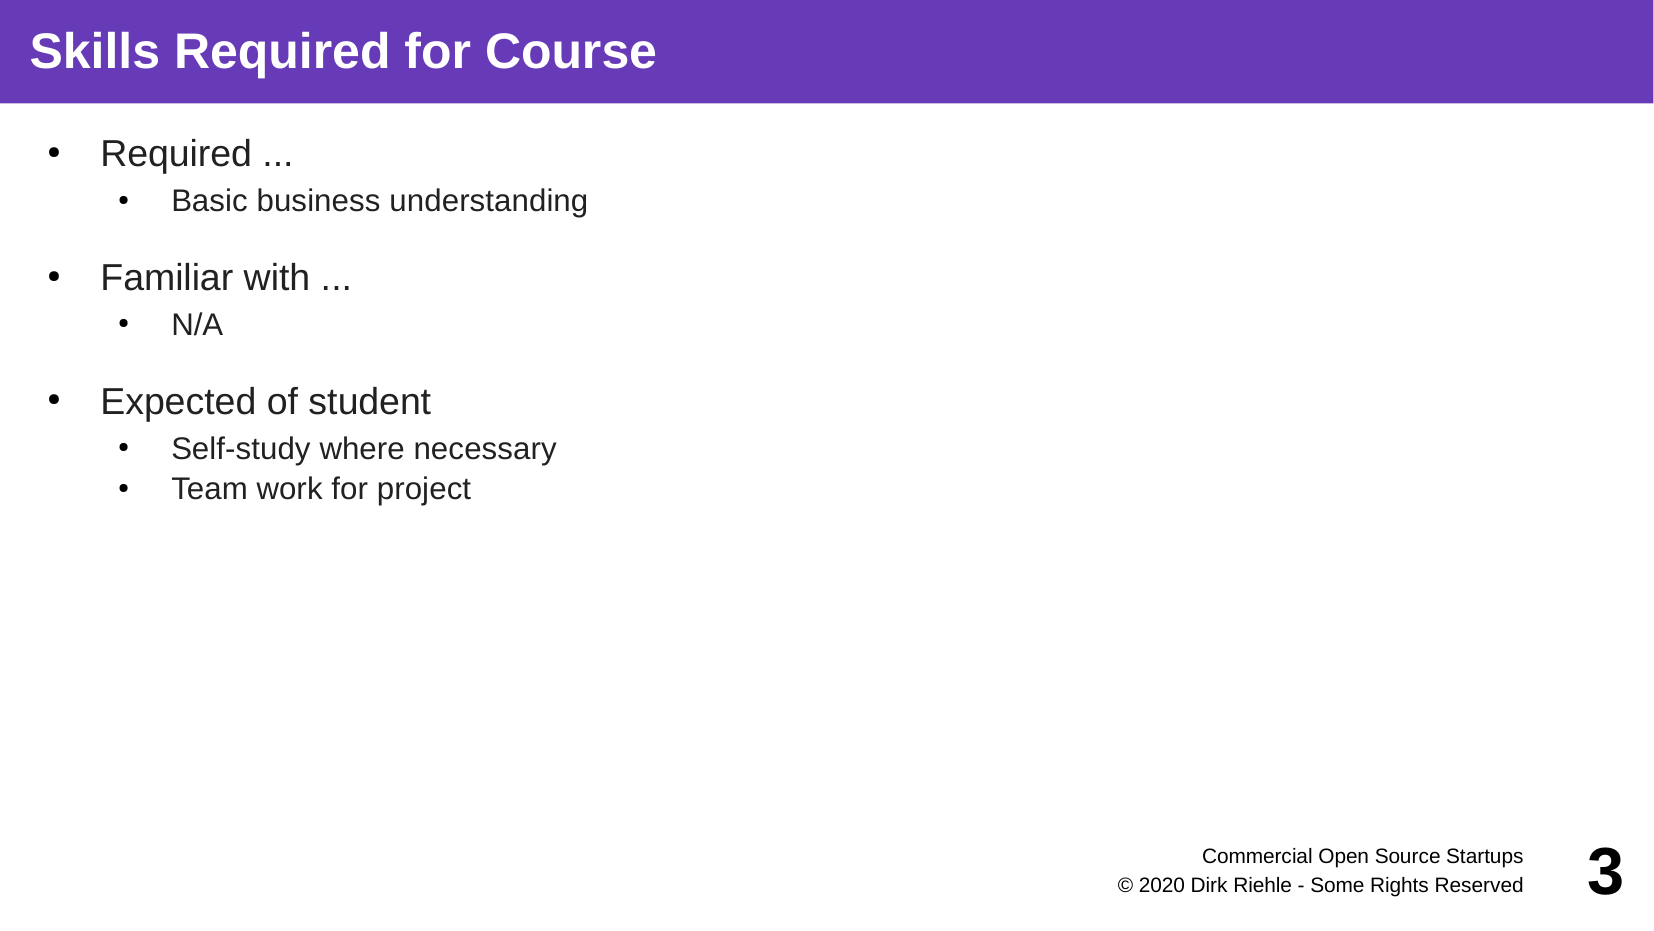

# Skills Required for Course
Required ...
Basic business understanding
Familiar with ...
N/A
Expected of student
Self-study where necessary
Team work for project
Commercial Open Source Startups
3
© 2020 Dirk Riehle - Some Rights Reserved